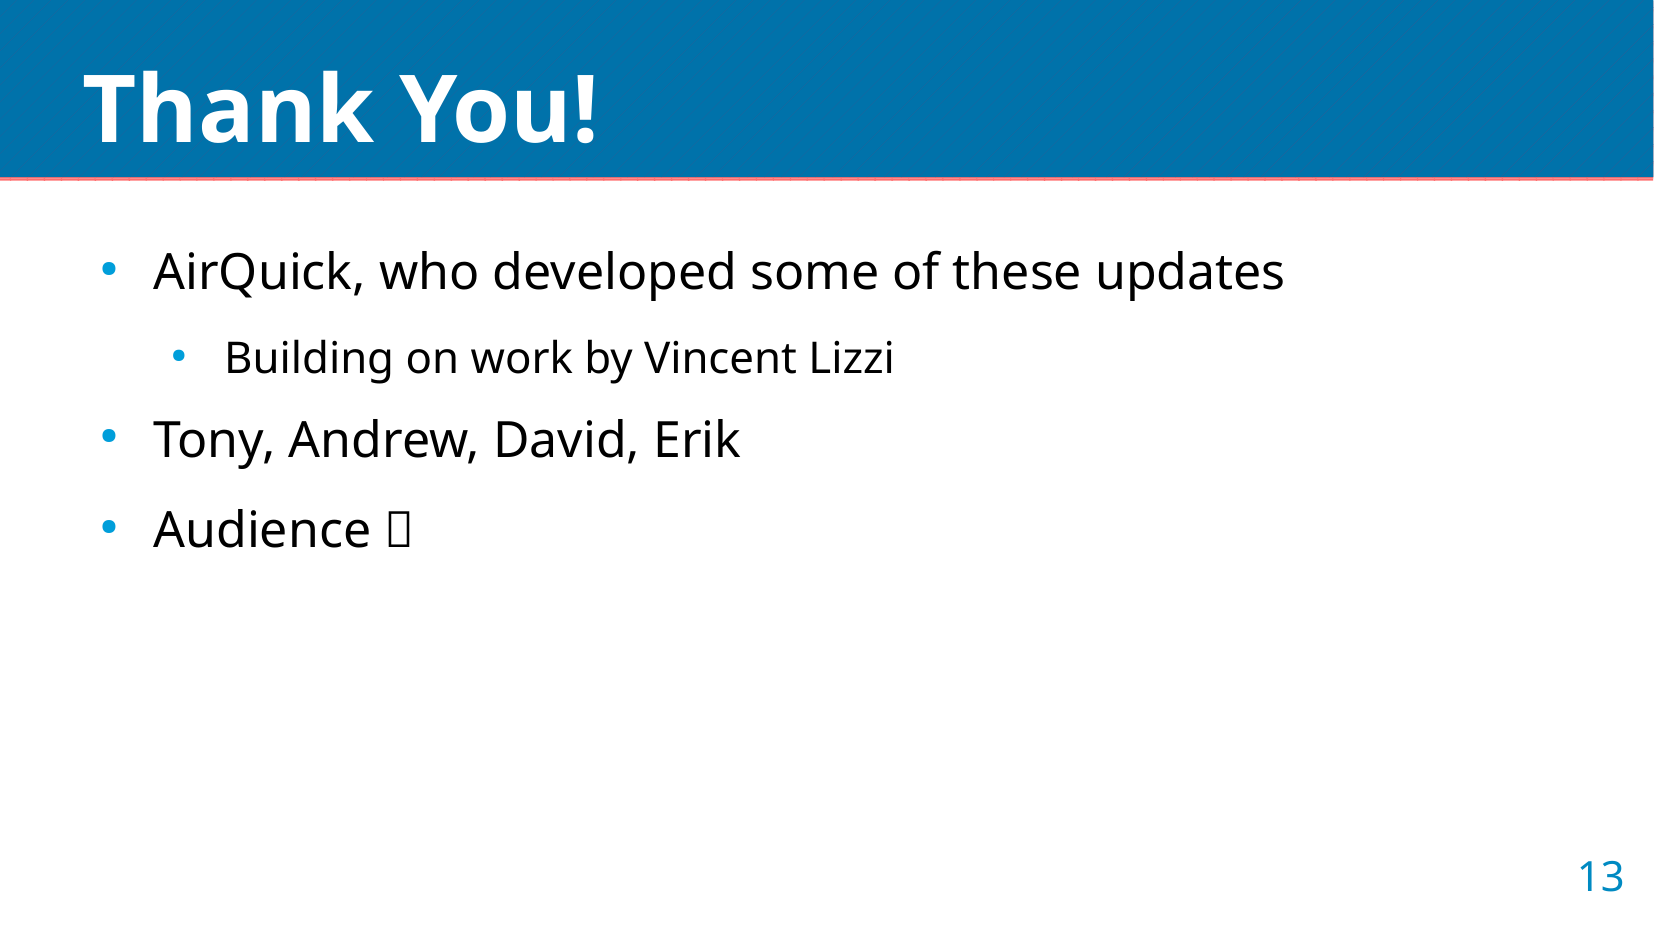

# Thank You!
AirQuick, who developed some of these updates
Building on work by Vincent Lizzi
Tony, Andrew, David, Erik
Audience 